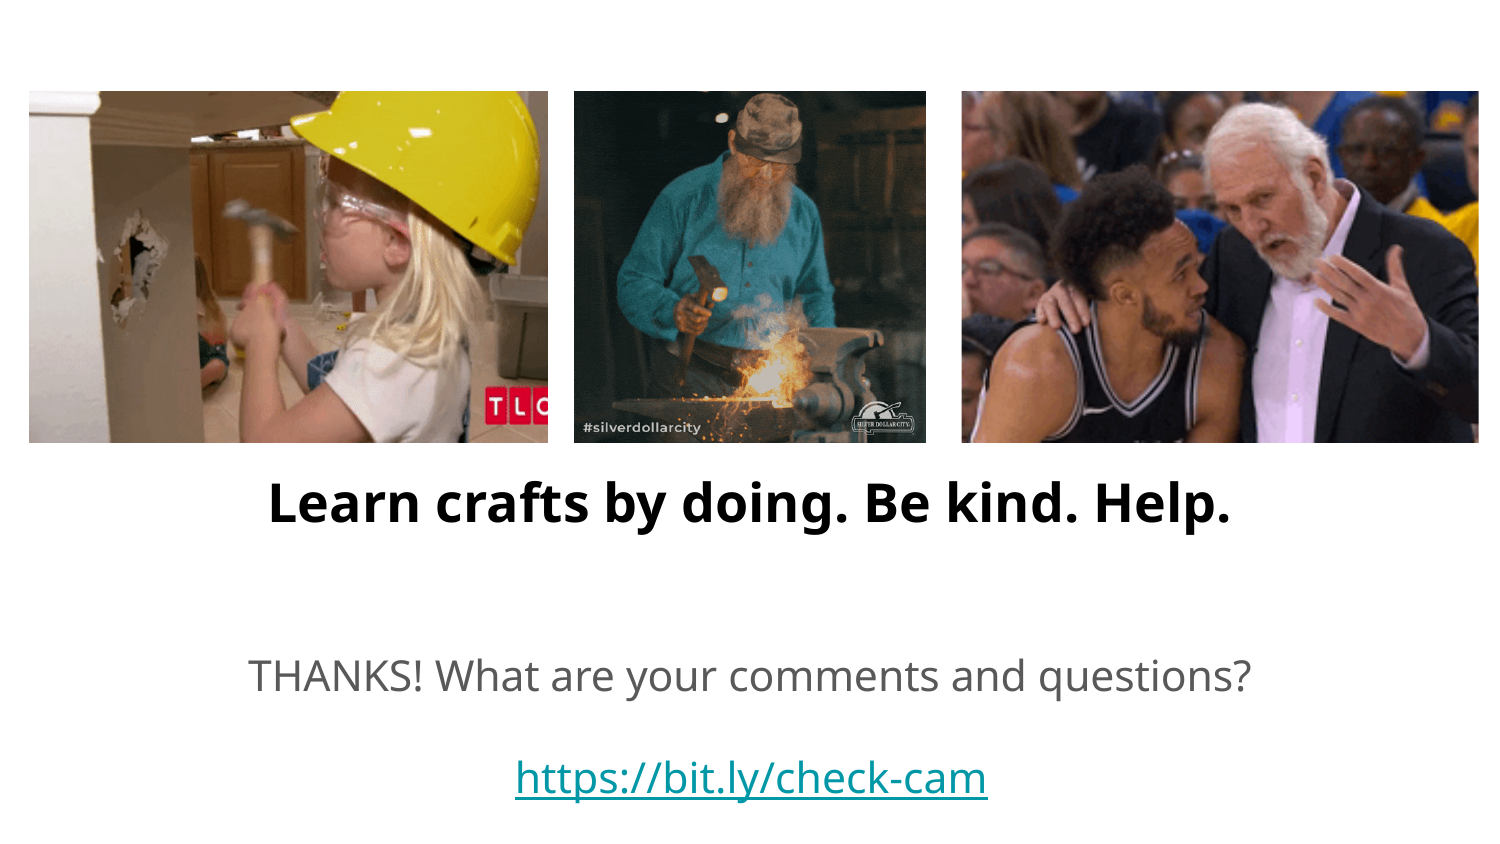

# Learn crafts by doing. Be kind. Help. THANKS! What are your comments and questions? https://bit.ly/check-cam